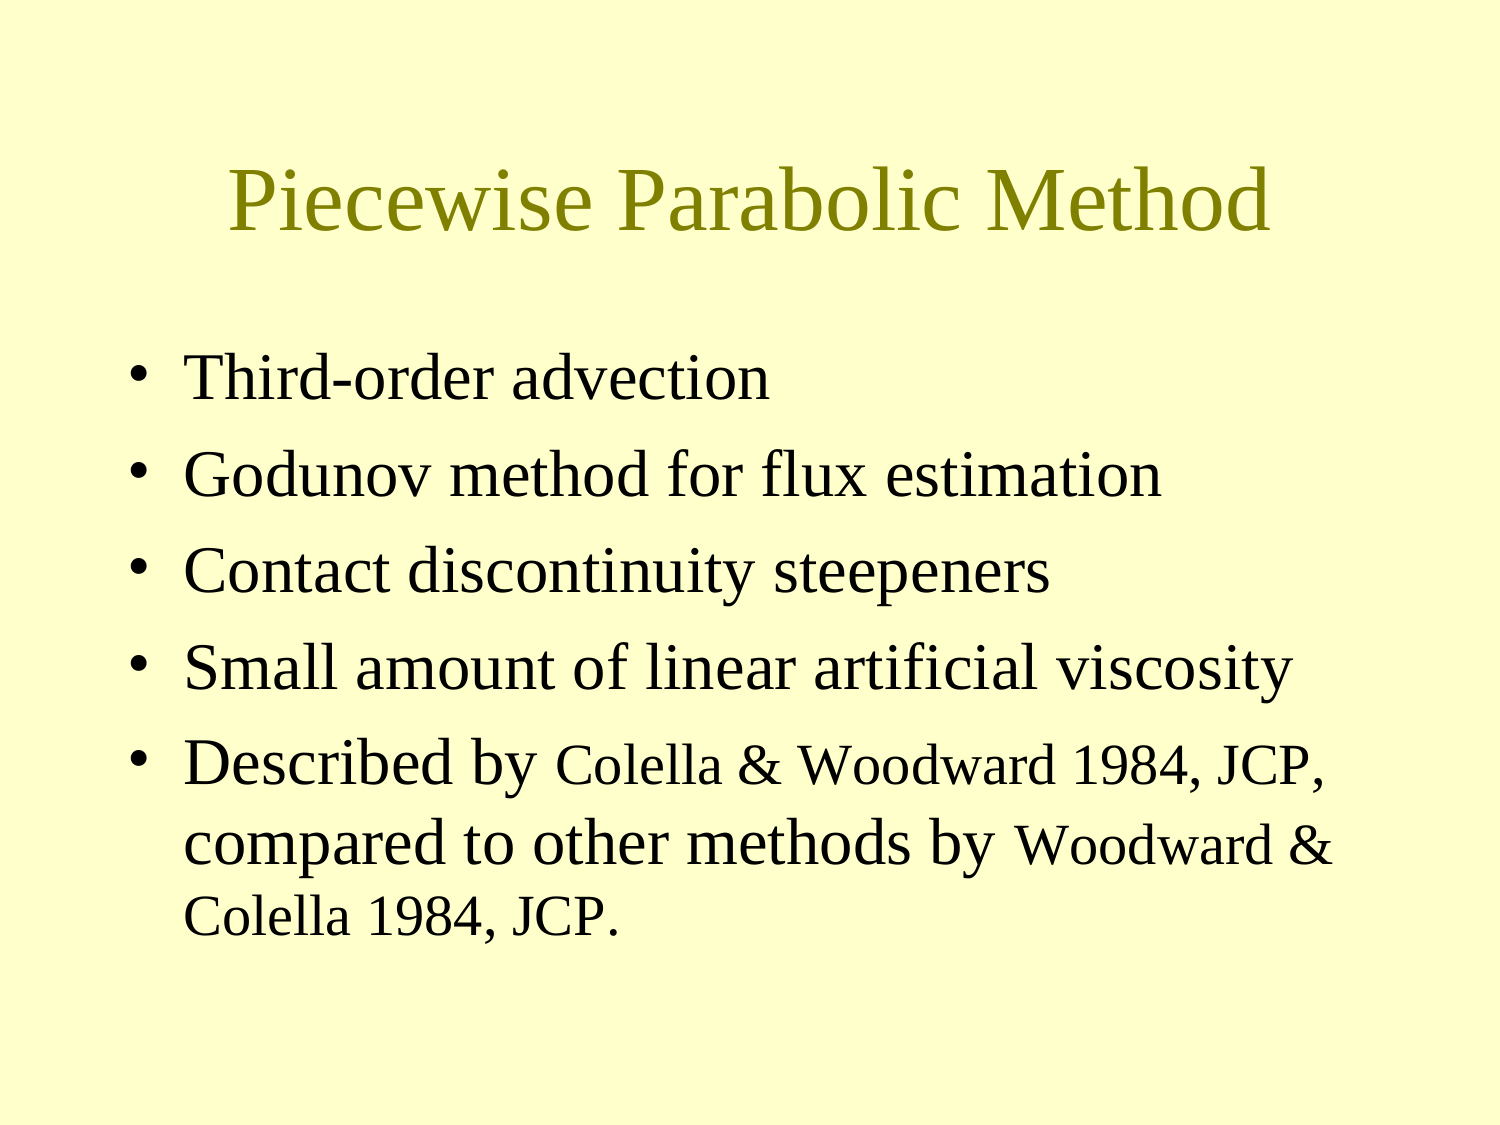

# Piecewise Parabolic Method
Third-order advection
Godunov method for flux estimation
Contact discontinuity steepeners
Small amount of linear artificial viscosity
Described by Colella & Woodward 1984, JCP, compared to other methods by Woodward & Colella 1984, JCP.